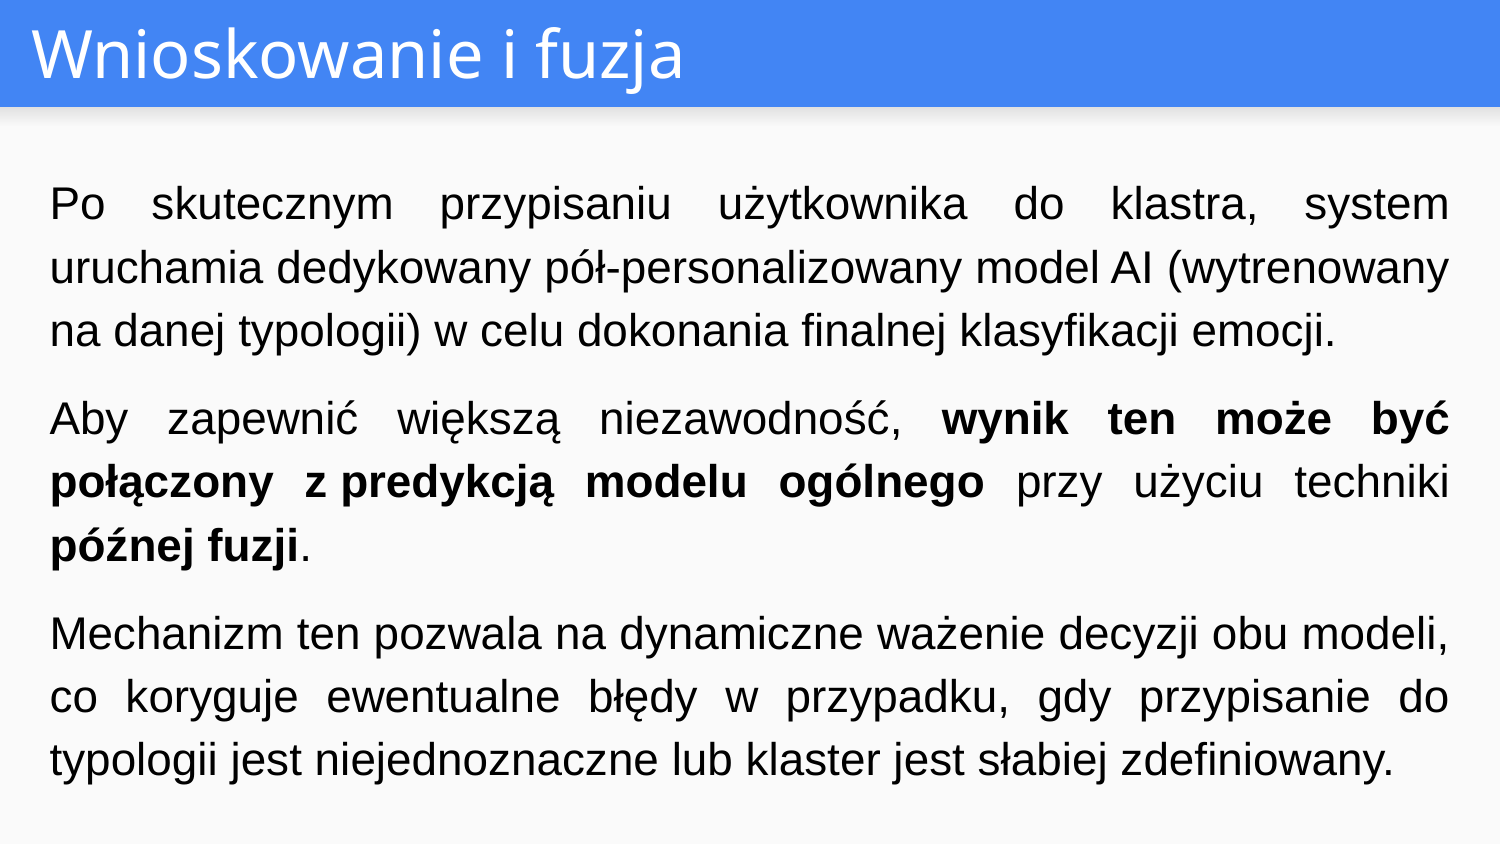

# Wnioskowanie i fuzja
Po skutecznym przypisaniu użytkownika do klastra, system uruchamia dedykowany pół-personalizowany model AI (wytrenowany na danej typologii) w celu dokonania finalnej klasyfikacji emocji.
Aby zapewnić większą niezawodność, wynik ten może być połączony z predykcją modelu ogólnego przy użyciu techniki późnej fuzji.
Mechanizm ten pozwala na dynamiczne ważenie decyzji obu modeli, co koryguje ewentualne błędy w przypadku, gdy przypisanie do typologii jest niejednoznaczne lub klaster jest słabiej zdefiniowany.